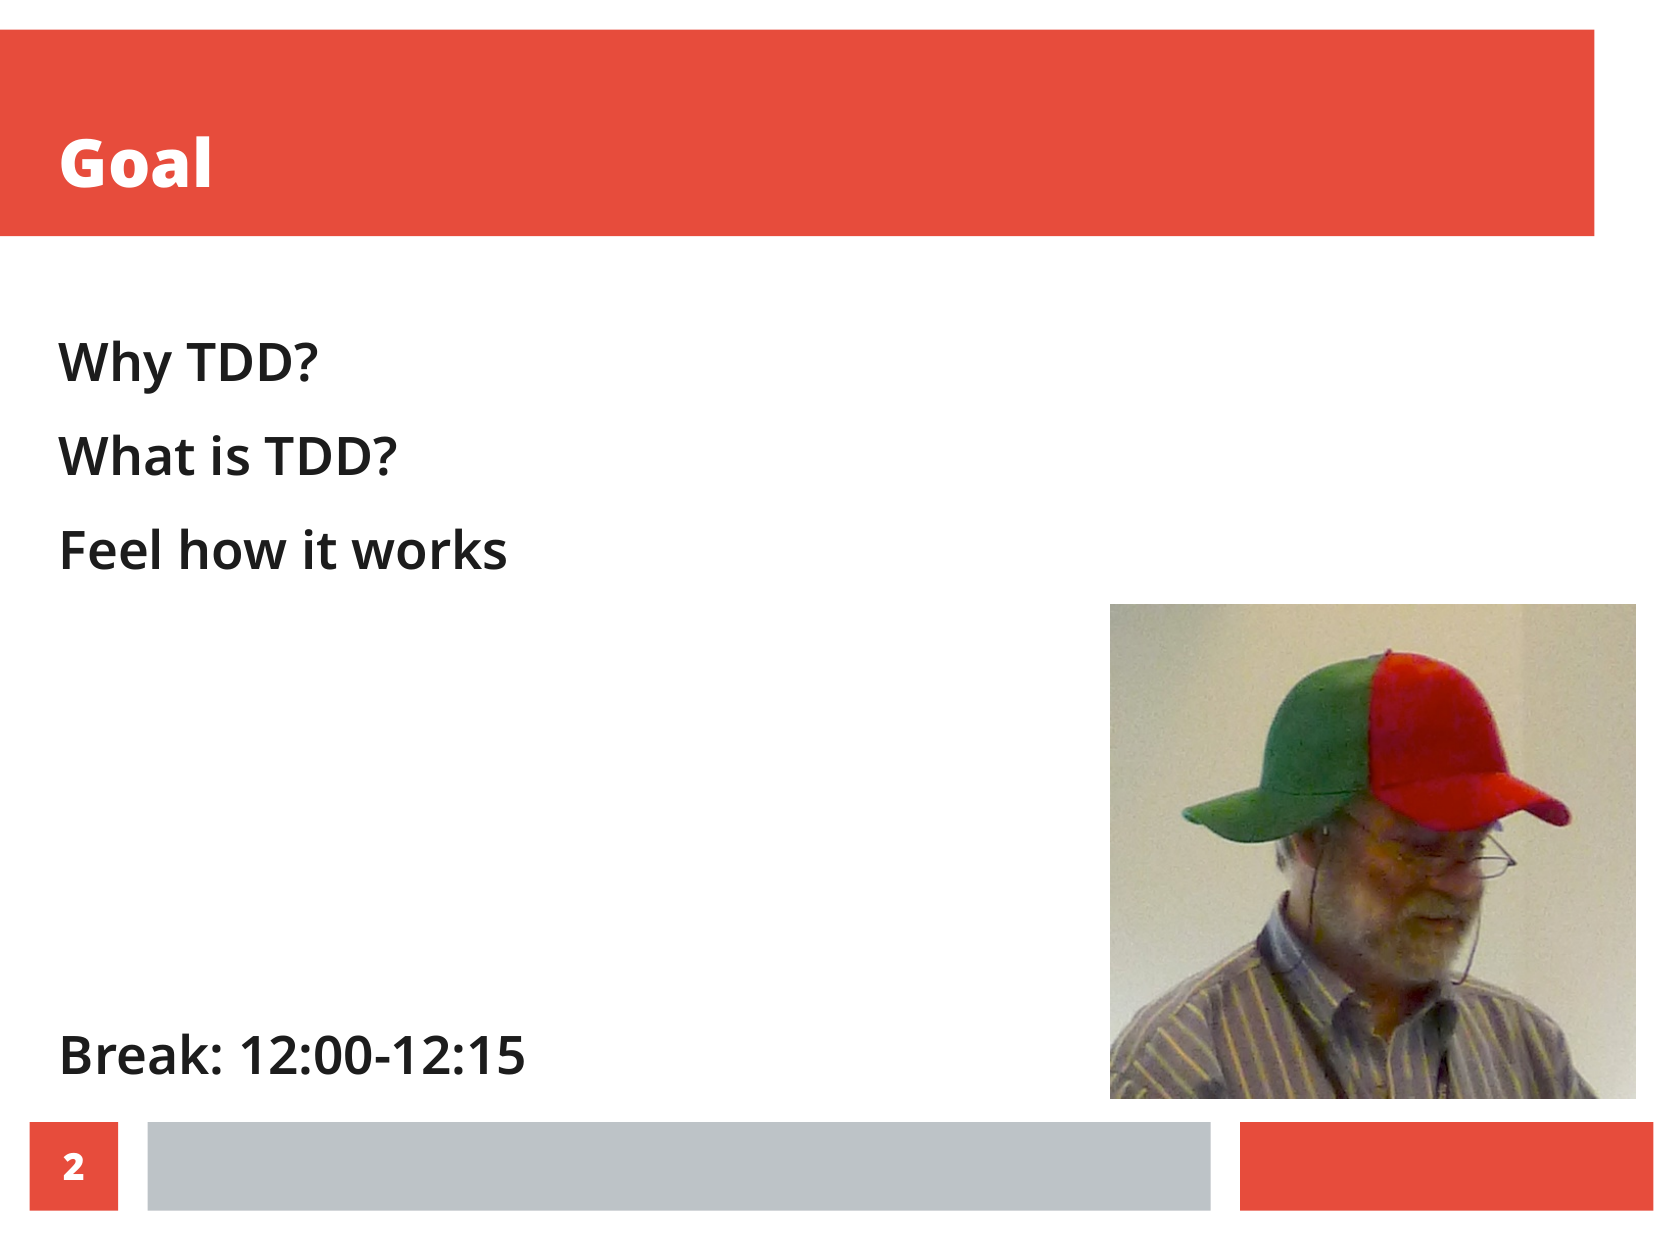

# Goal
Why TDD?
What is TDD?
Feel how it works
Break: 12:00-12:15
2